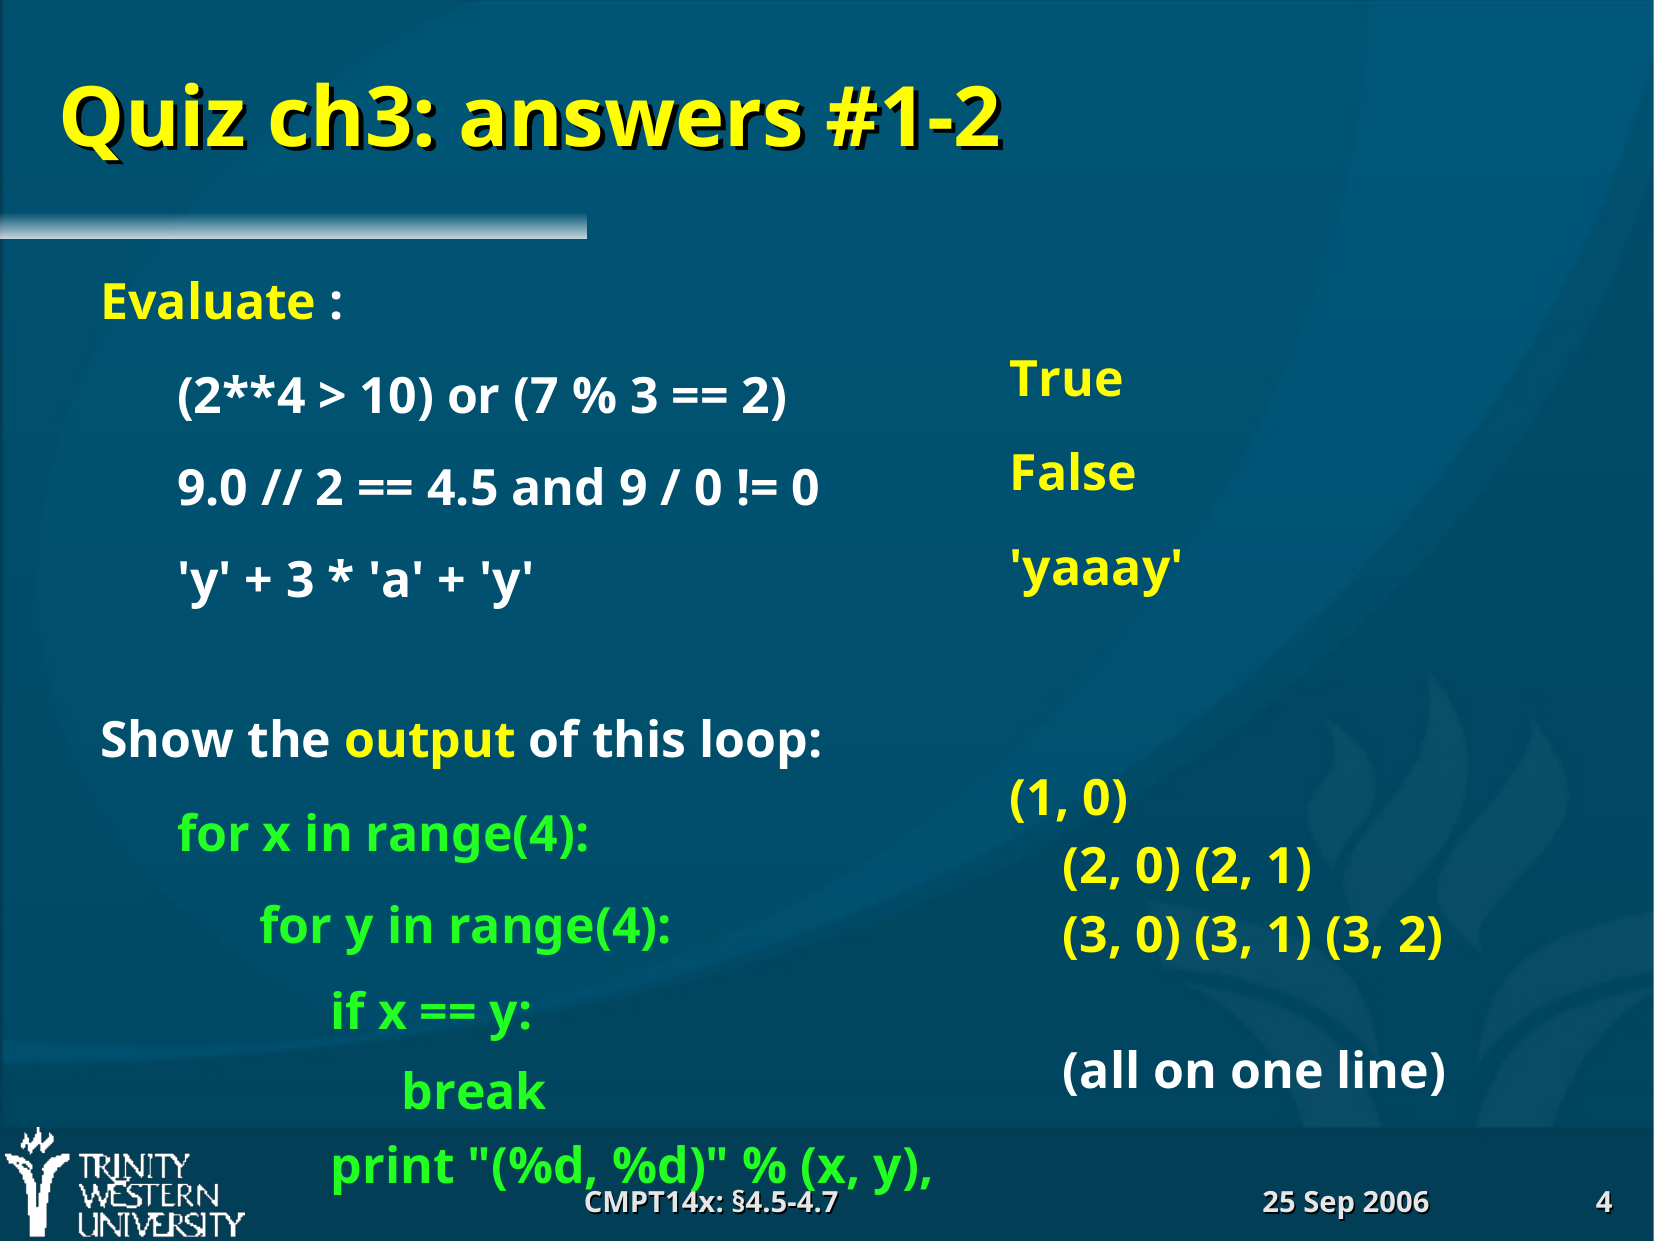

# Quiz ch3: answers #1-2
Evaluate :
(2**4 > 10) or (7 % 3 == 2)
9.0 // 2 == 4.5 and 9 / 0 != 0
'y' + 3 * 'a' + 'y'
Show the output of this loop:
for x in range(4):
for y in range(4):
if x == y:
break
print "(%d, %d)" % (x, y),
True
False
'yaaay'
(1, 0)
(2, 0) (2, 1)
(3, 0) (3, 1) (3, 2)
(all on one line)
CMPT14x: §4.5-4.7
25 Sep 2006
4